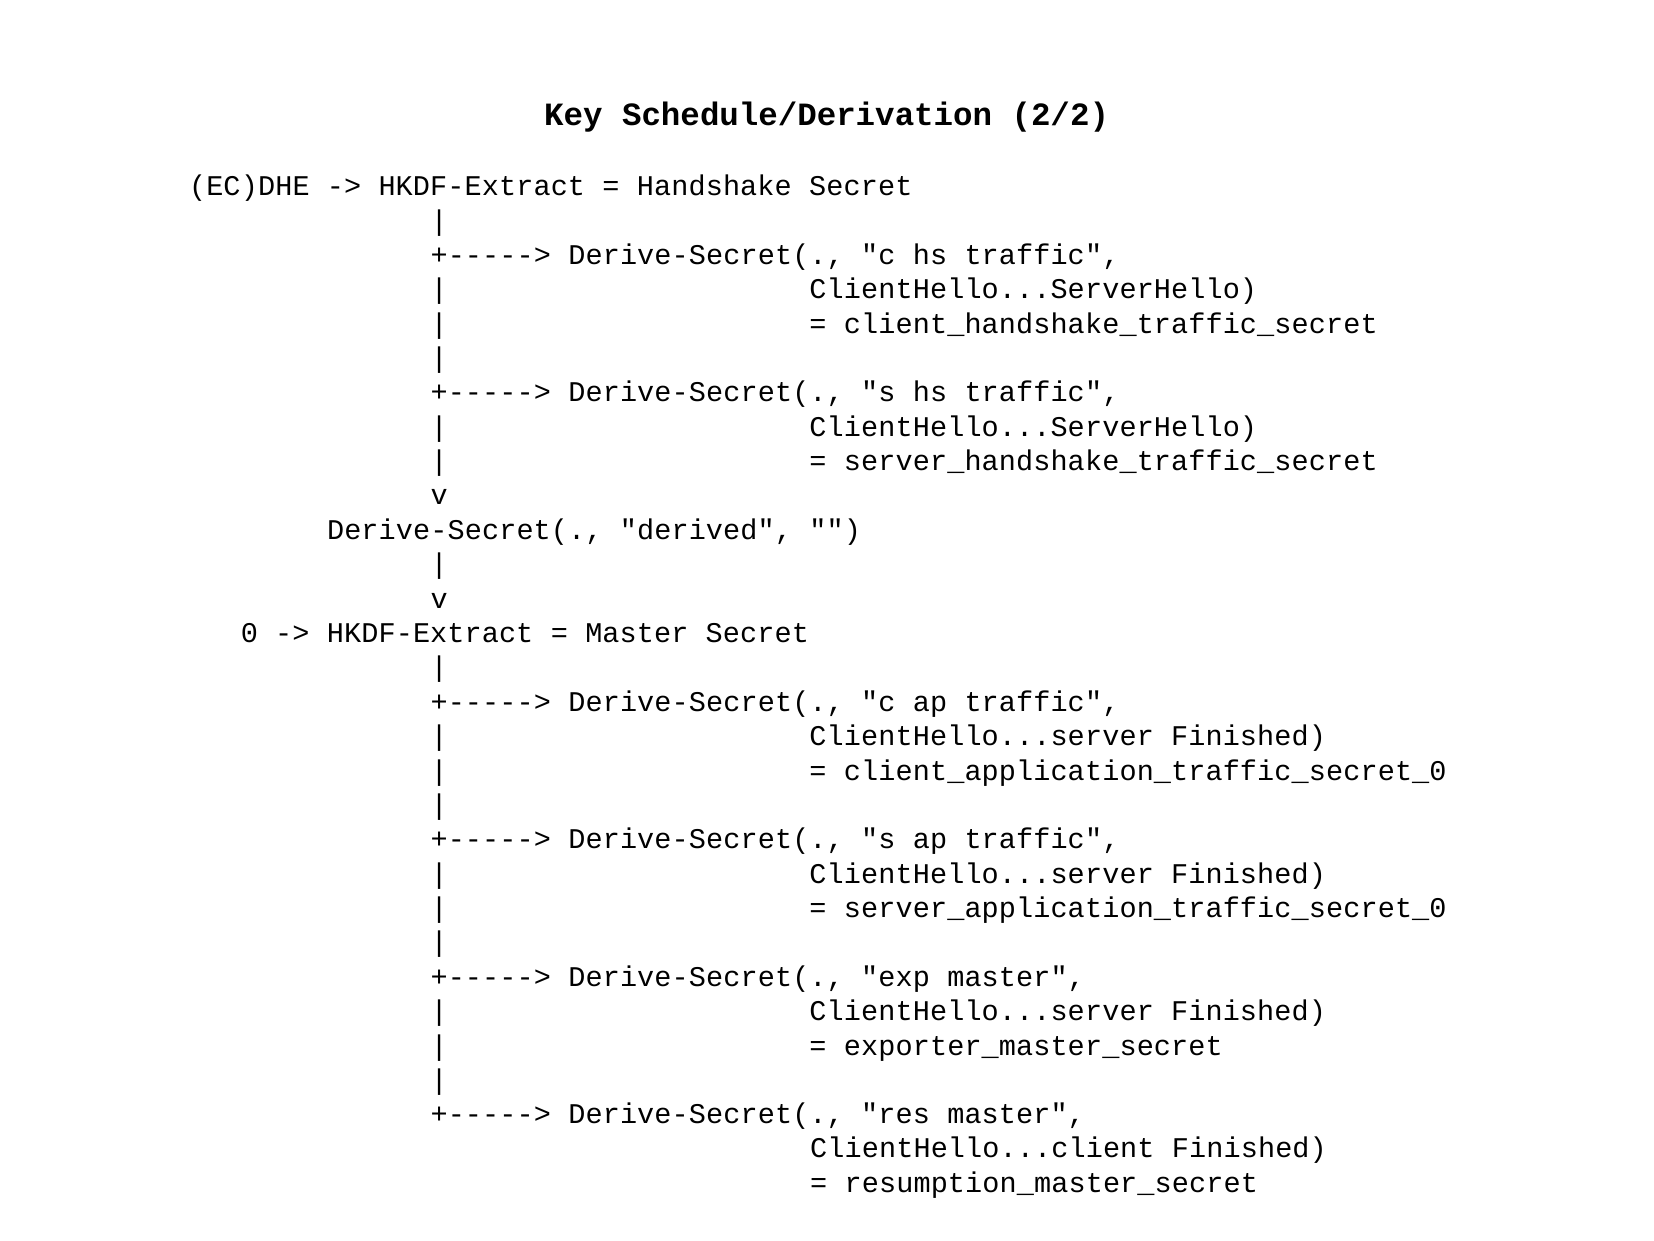

# Key Schedule/Derivation (2/2)
 (EC)DHE -> HKDF-Extract = Handshake Secret
 |
 +-----> Derive-Secret(., "c hs traffic",
 | ClientHello...ServerHello)
 | = client_handshake_traffic_secret
 |
 +-----> Derive-Secret(., "s hs traffic",
 | ClientHello...ServerHello)
 | = server_handshake_traffic_secret
 v
 Derive-Secret(., "derived", "")
 |
 v
 0 -> HKDF-Extract = Master Secret
 |
 +-----> Derive-Secret(., "c ap traffic",
 | ClientHello...server Finished)
 | = client_application_traffic_secret_0
 |
 +-----> Derive-Secret(., "s ap traffic",
 | ClientHello...server Finished)
 | = server_application_traffic_secret_0
 |
 +-----> Derive-Secret(., "exp master",
 | ClientHello...server Finished)
 | = exporter_master_secret
 |
 +-----> Derive-Secret(., "res master",
 ClientHello...client Finished)
 = resumption_master_secret